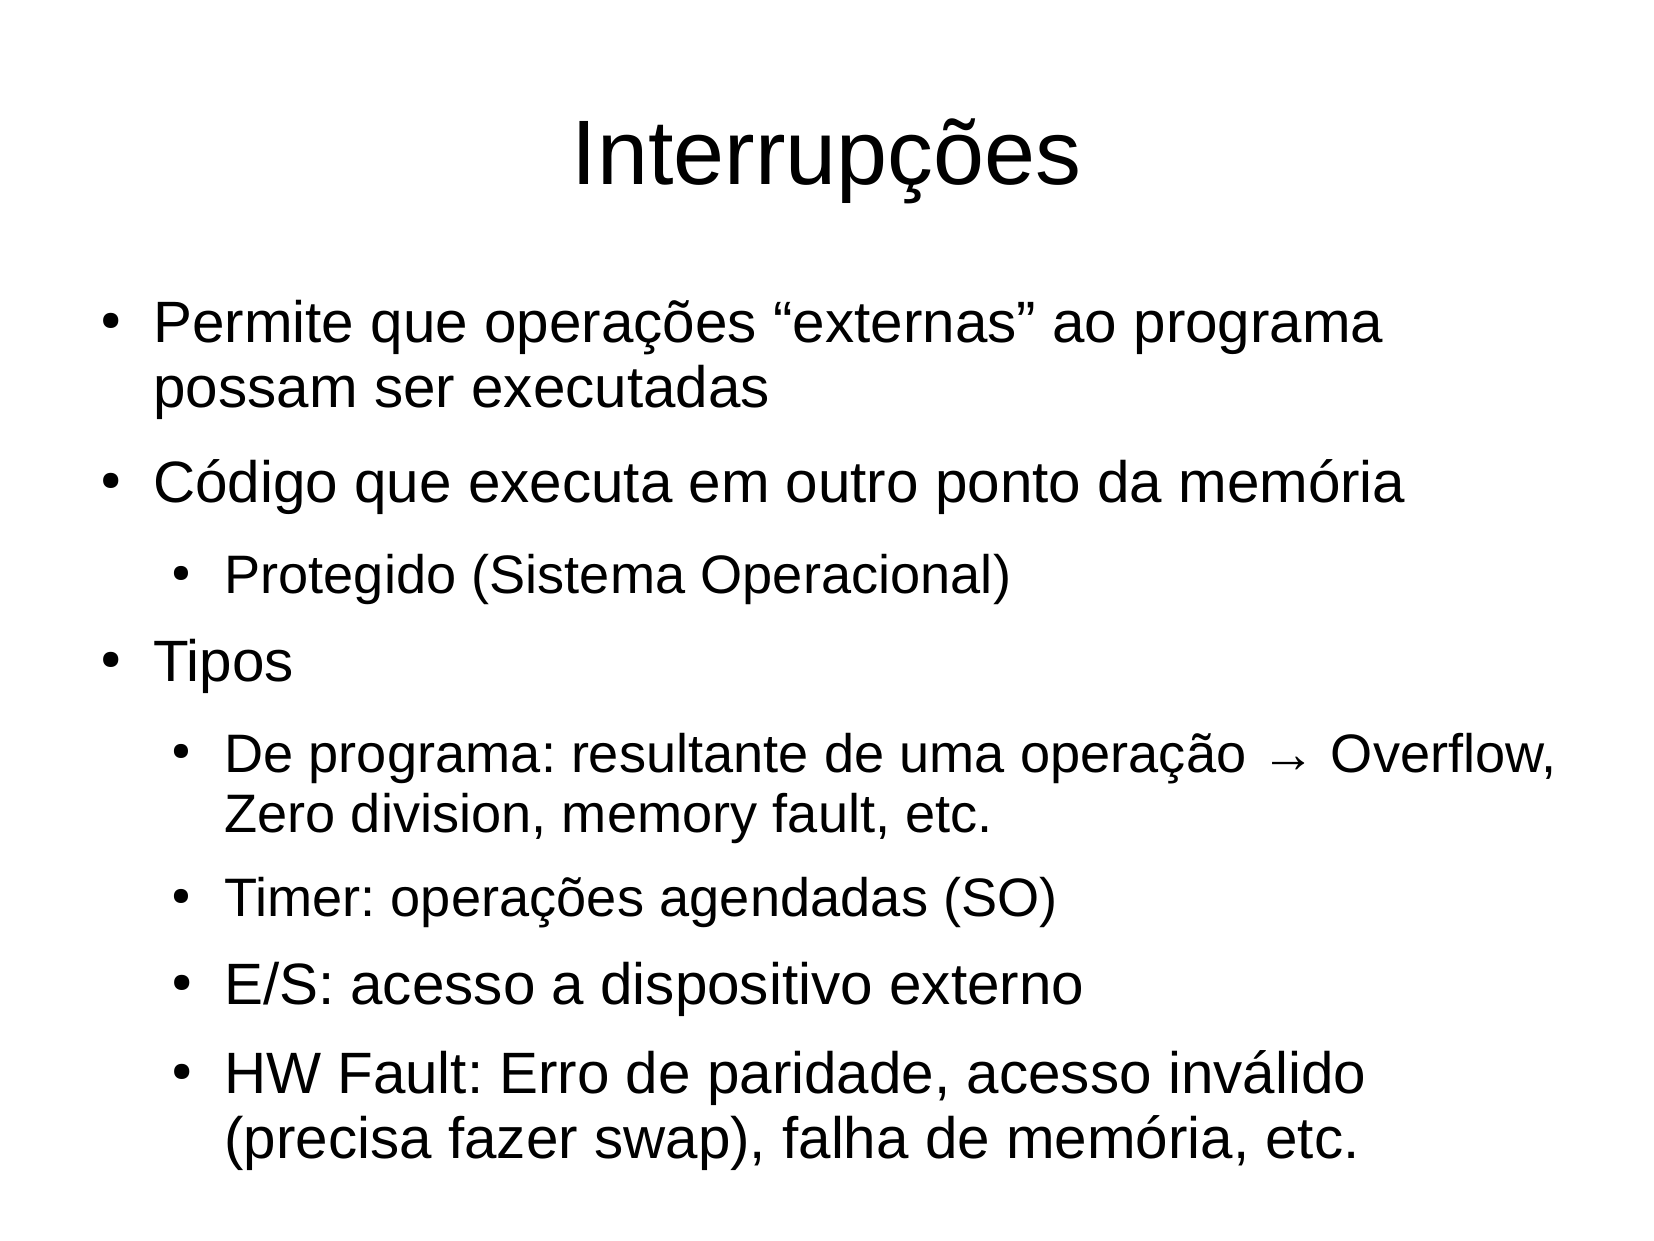

# Interrupções
Permite que operações “externas” ao programa possam ser executadas
Código que executa em outro ponto da memória
Protegido (Sistema Operacional)
Tipos
De programa: resultante de uma operação → Overflow, Zero division, memory fault, etc.
Timer: operações agendadas (SO)
E/S: acesso a dispositivo externo
HW Fault: Erro de paridade, acesso inválido (precisa fazer swap), falha de memória, etc.